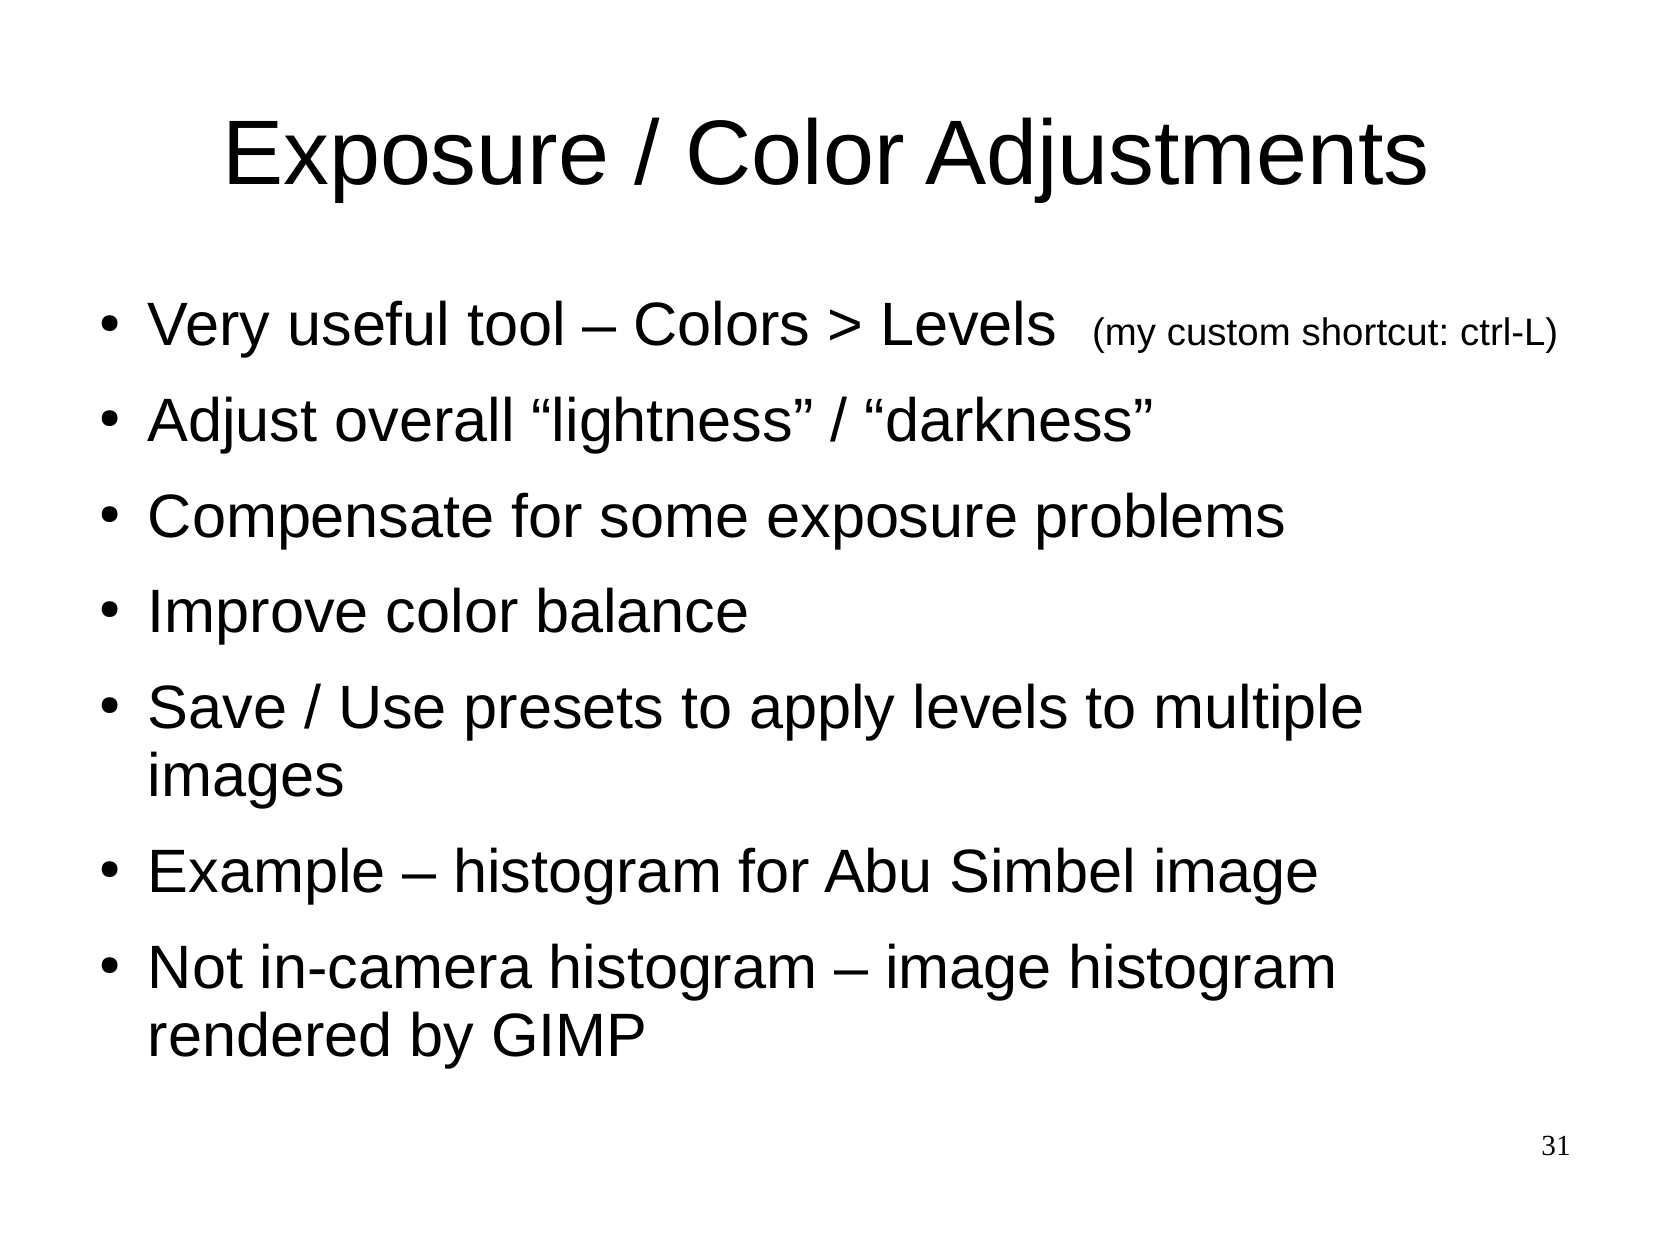

# Exposure / Color Adjustments
Very useful tool – Colors > Levels (my custom shortcut: ctrl-L)
Adjust overall “lightness” / “darkness”
Compensate for some exposure problems
Improve color balance
Save / Use presets to apply levels to multiple images
Example – histogram for Abu Simbel image
Not in-camera histogram – image histogram rendered by GIMP
31